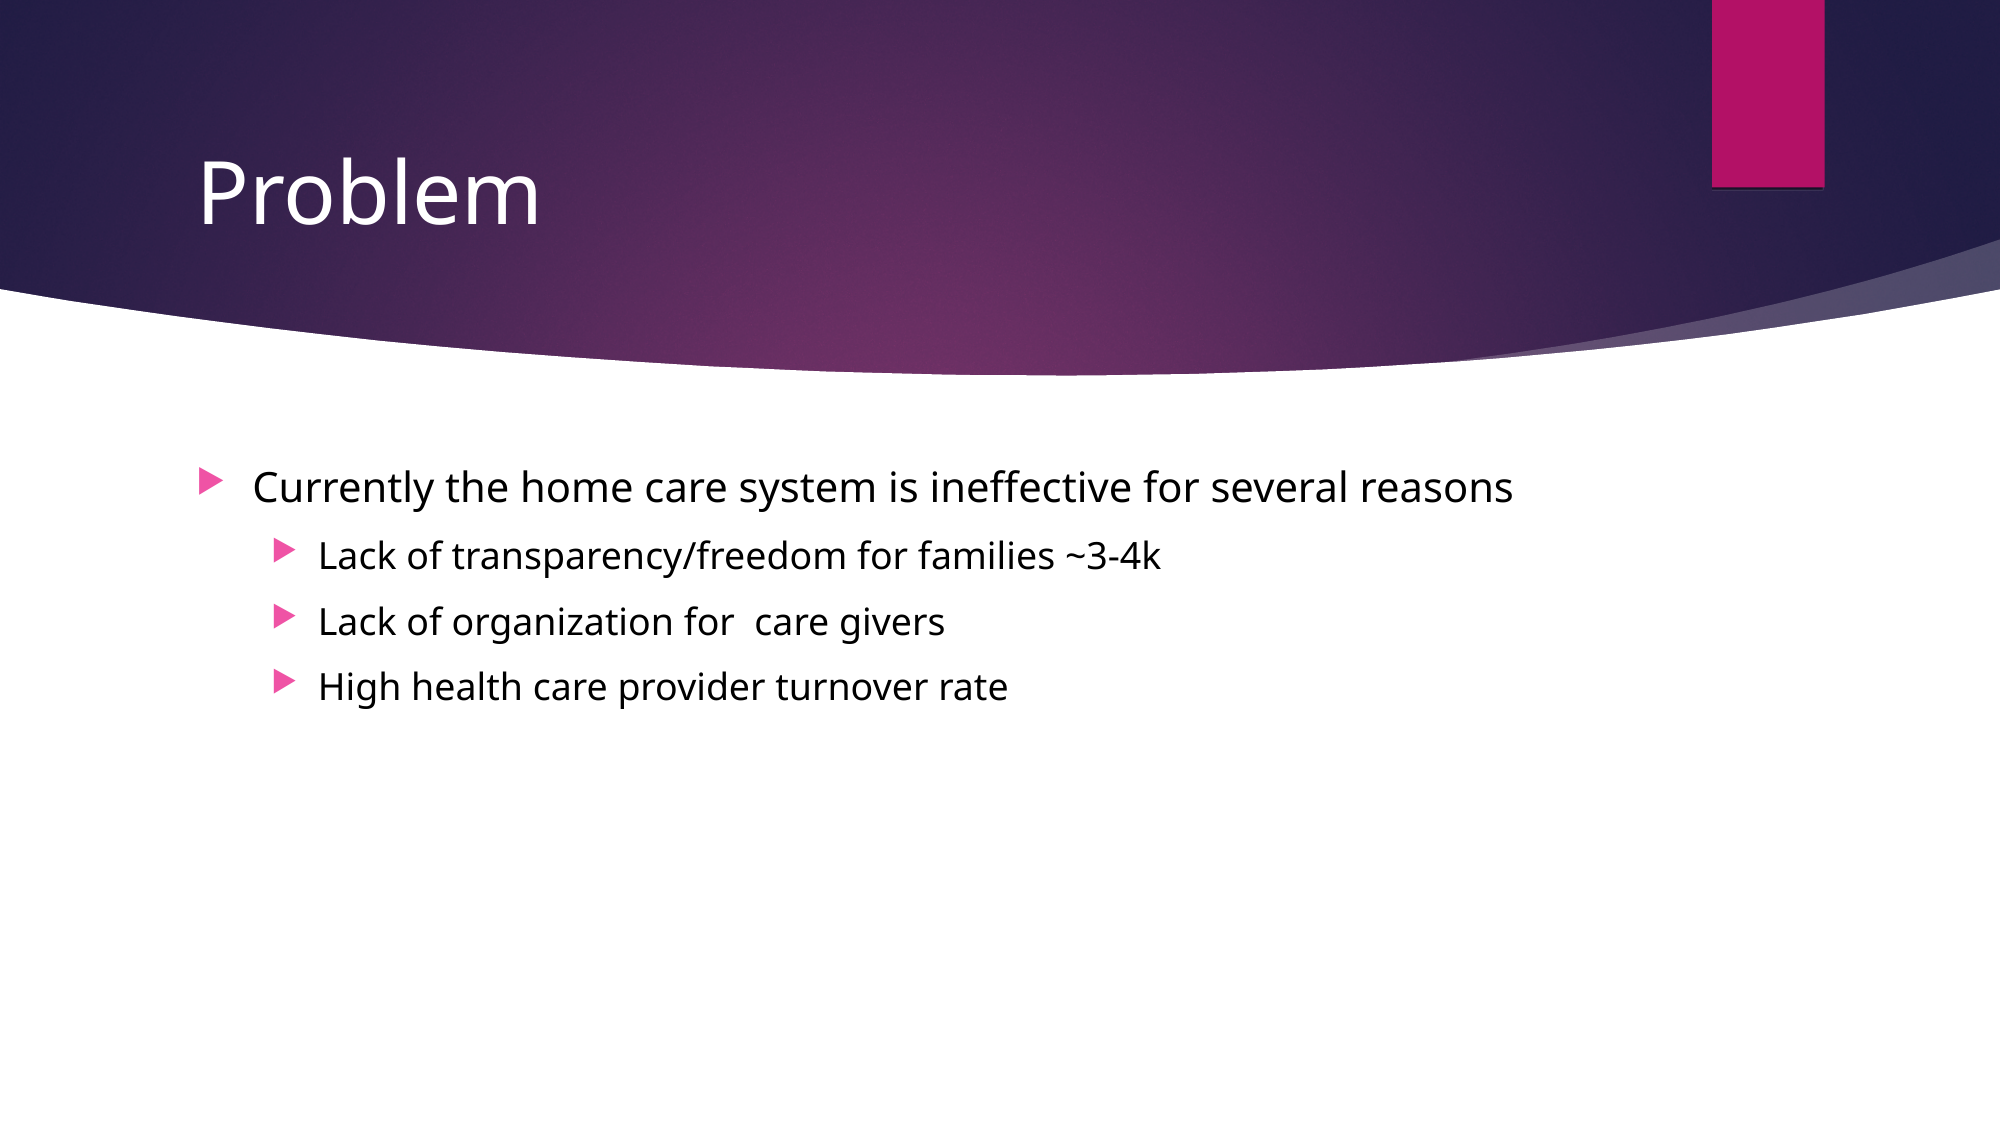

# Problem
Currently the home care system is ineffective for several reasons
Lack of transparency/freedom for families ~3-4k
Lack of organization for care givers
High health care provider turnover rate